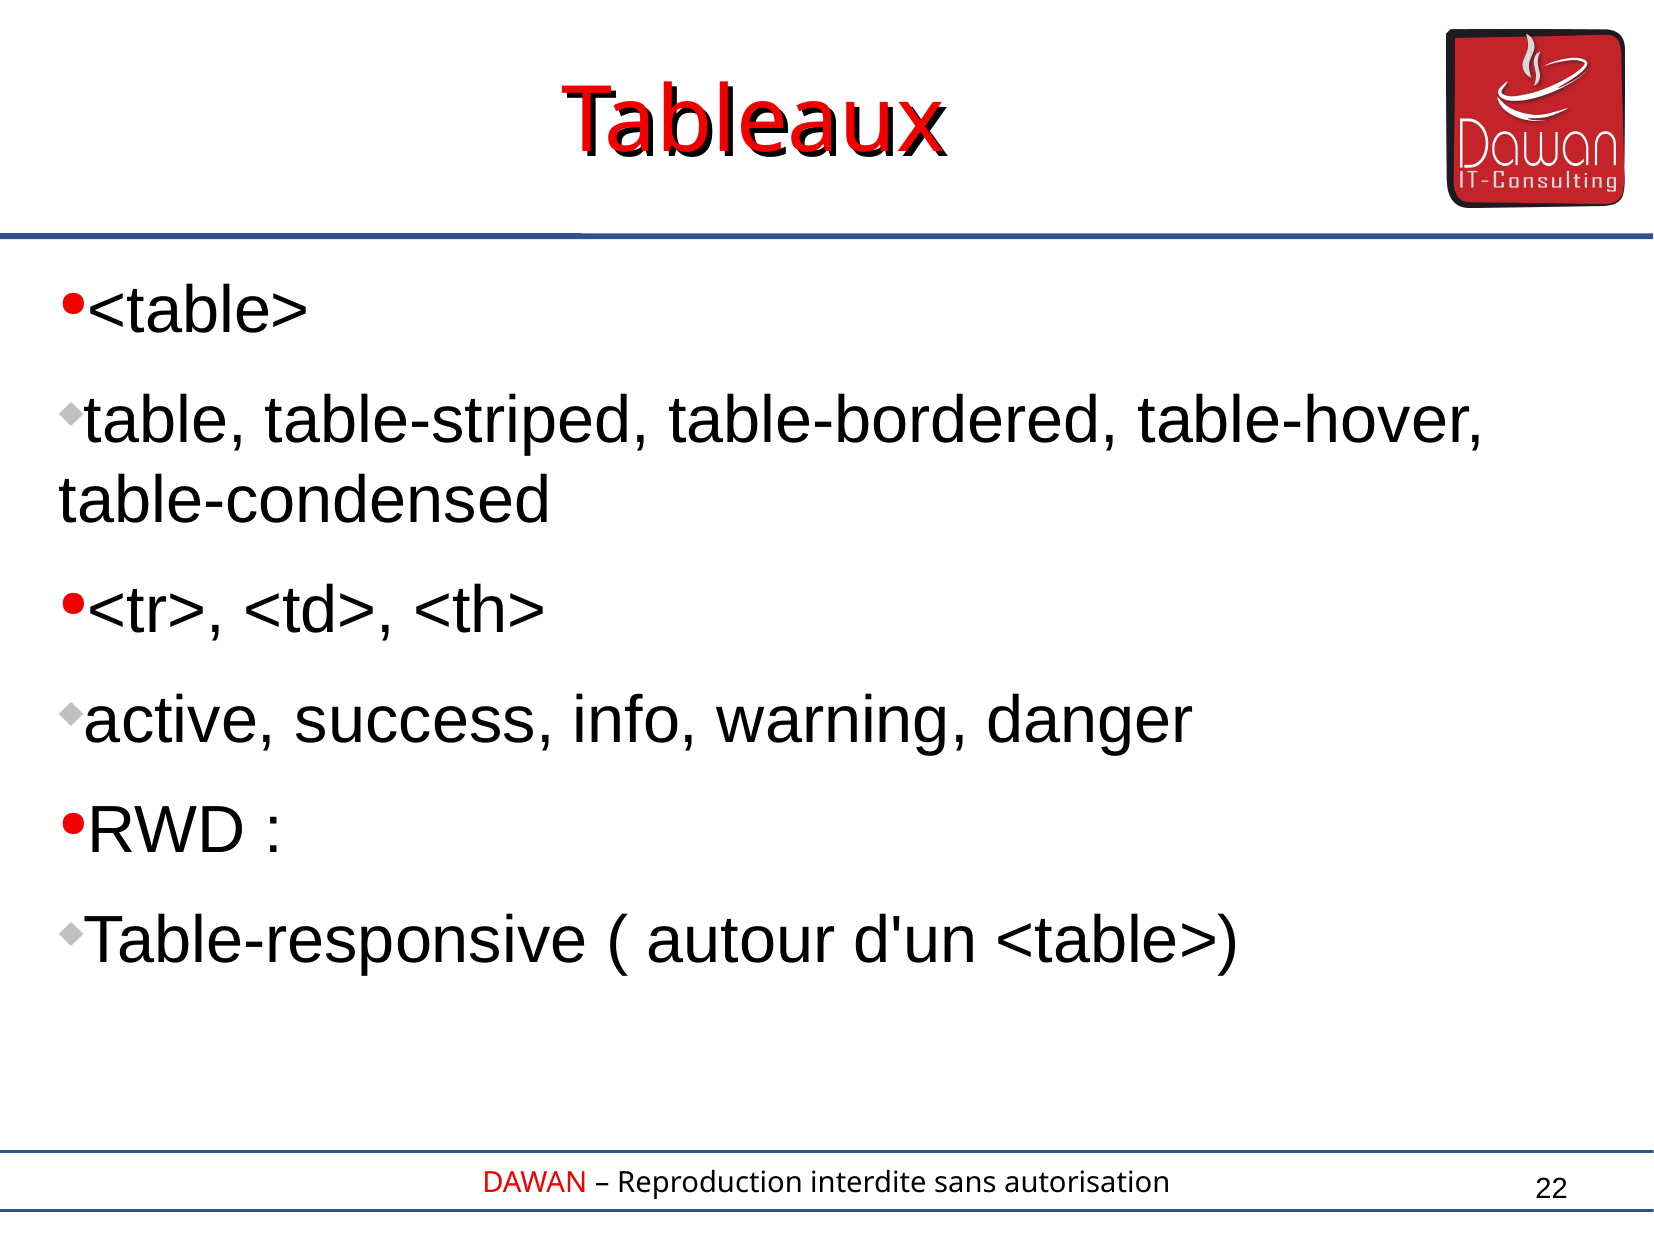

# Tableaux
<table>
table, table-striped, table-bordered, table-hover, table-condensed
<tr>, <td>, <th>
active, success, info, warning, danger
RWD :
Table-responsive ( autour d'un <table>)